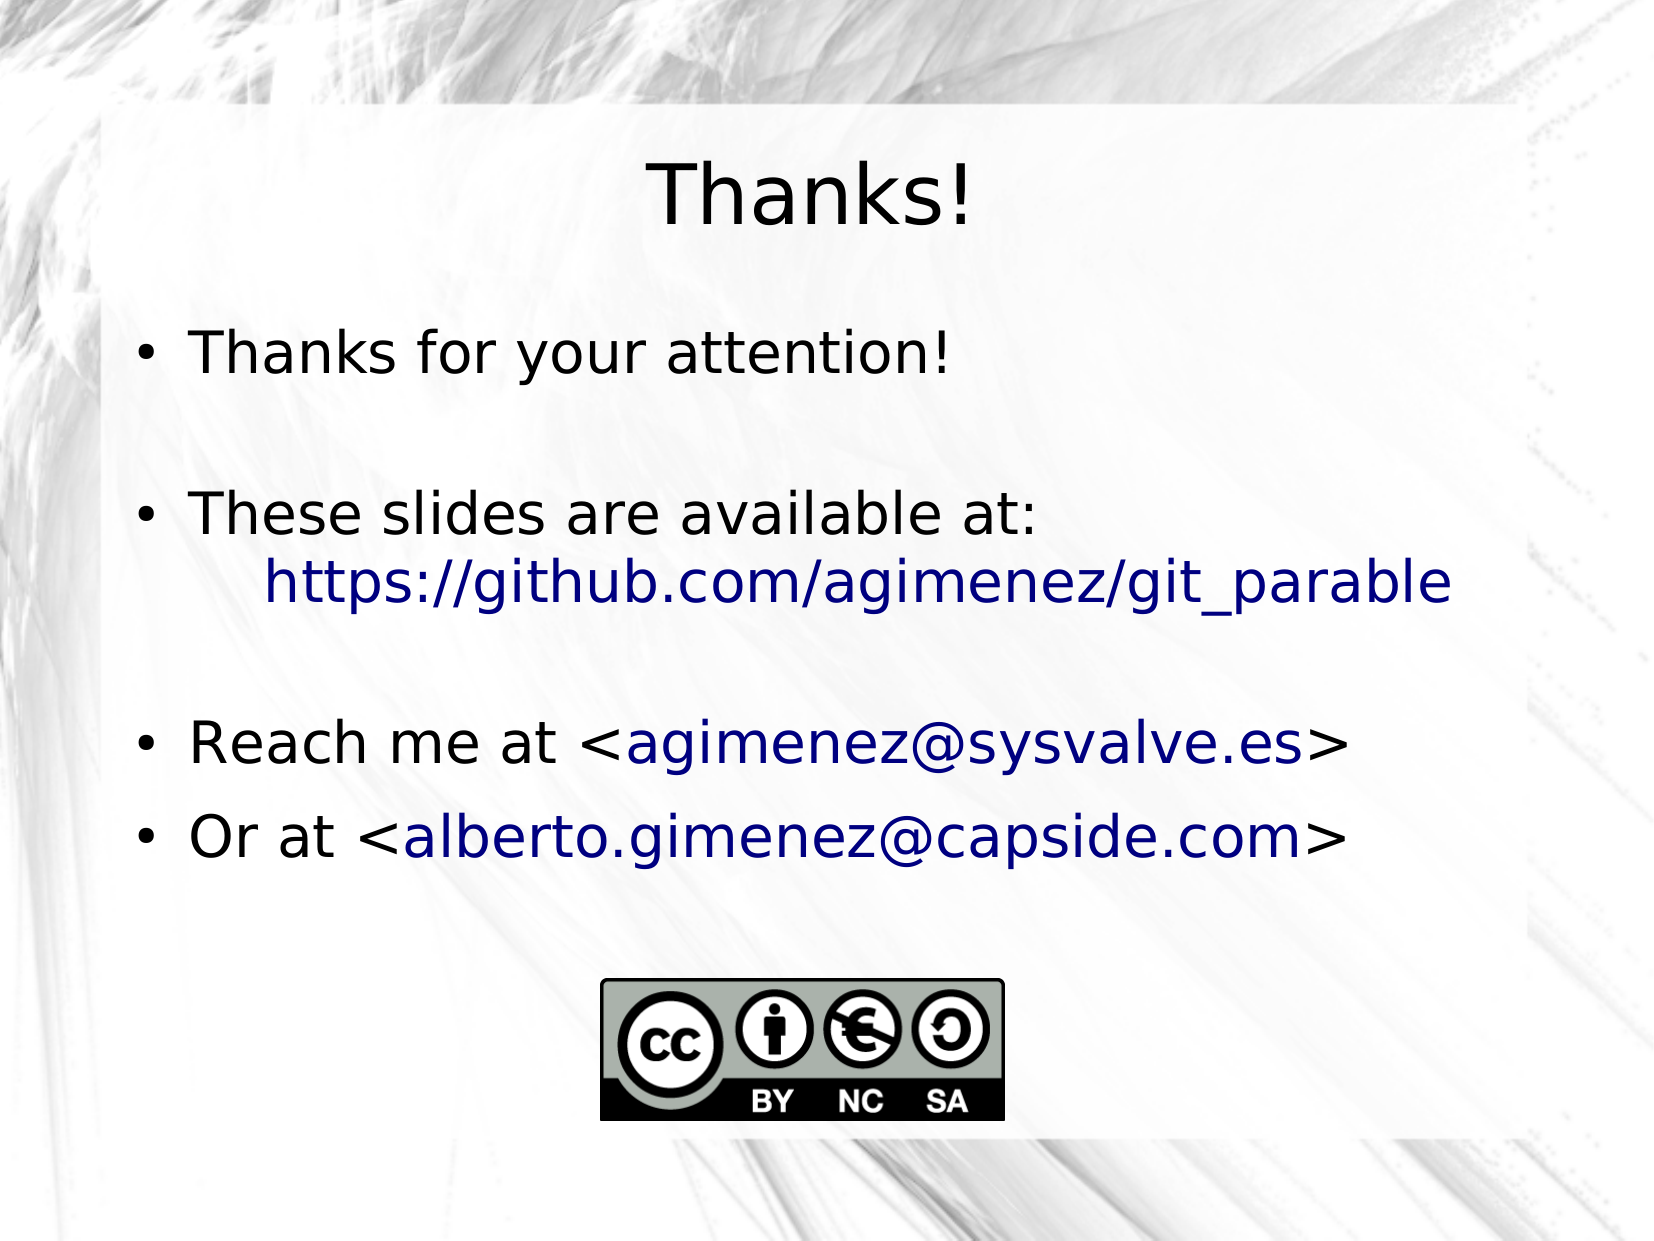

# Thanks!
Thanks for your attention!
These slides are available at:
	https://github.com/agimenez/git_parable
Reach me at <agimenez@sysvalve.es>
Or at <alberto.gimenez@capside.com>